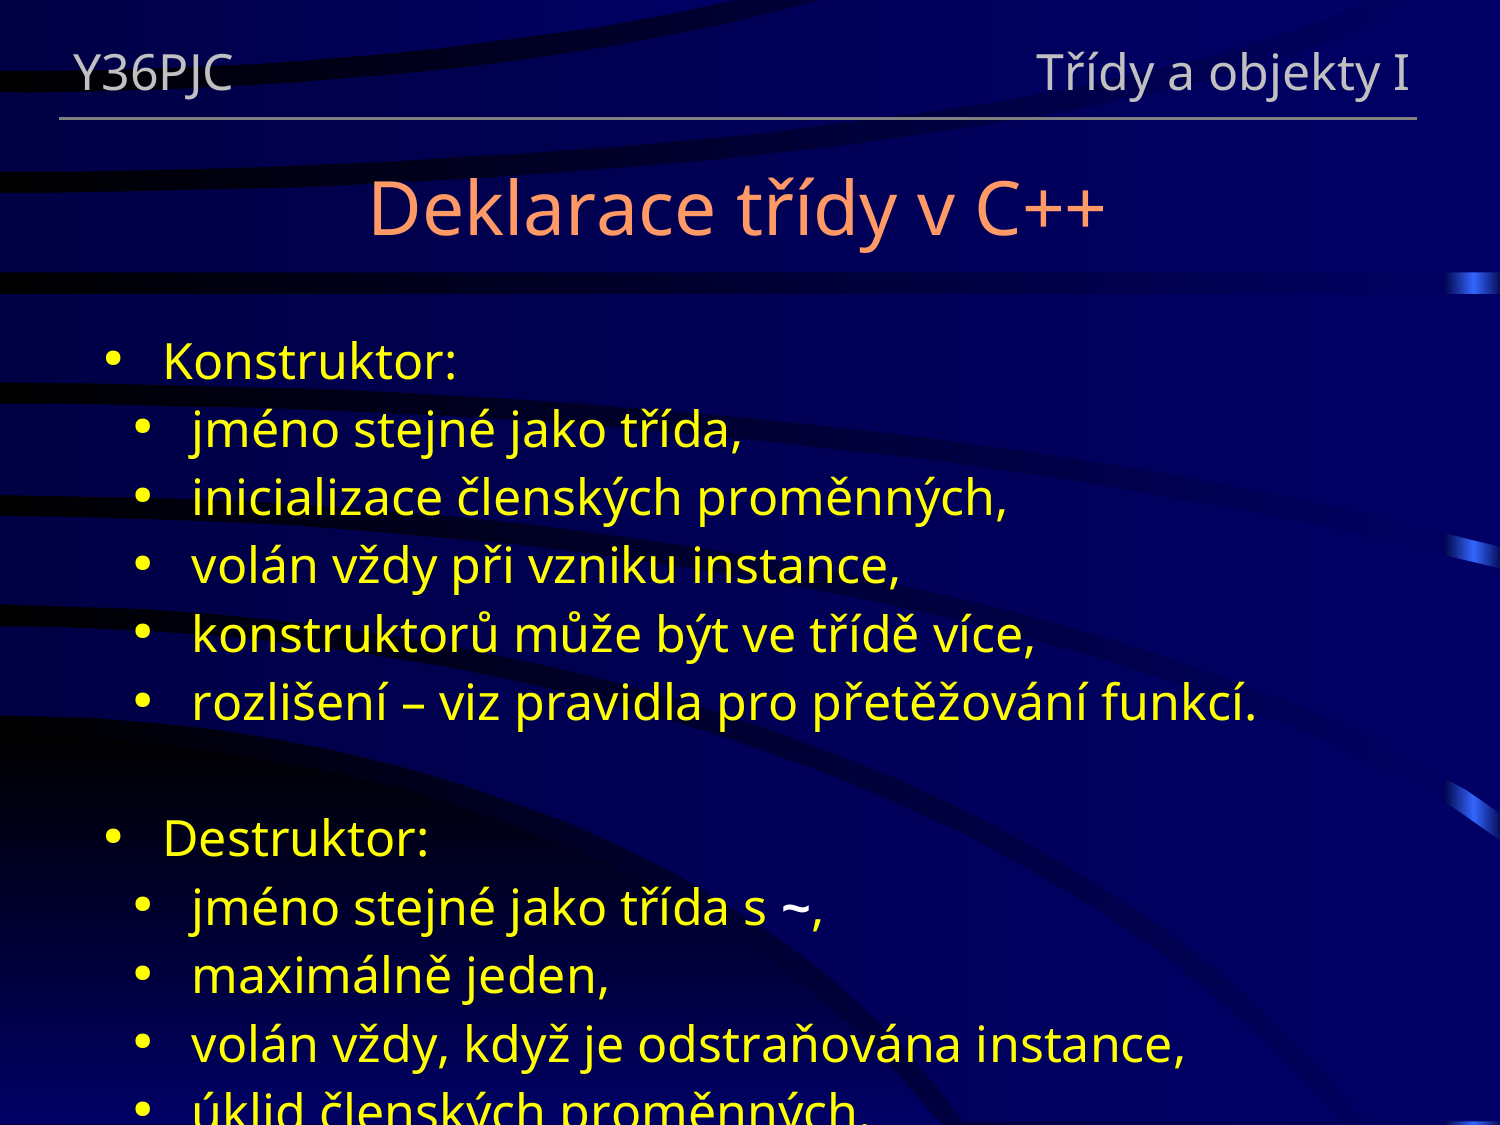

Y36PJC
Třídy a objekty I
Deklarace třídy v C++
Konstruktor:
jméno stejné jako třída,
inicializace členských proměnných,
volán vždy při vzniku instance,
konstruktorů může být ve třídě více,
rozlišení – viz pravidla pro přetěžování funkcí.
Destruktor:
jméno stejné jako třída s ~,
maximálně jeden,
volán vždy, když je odstraňována instance,
úklid členských proměnných.
Existují v Javě destruktory?